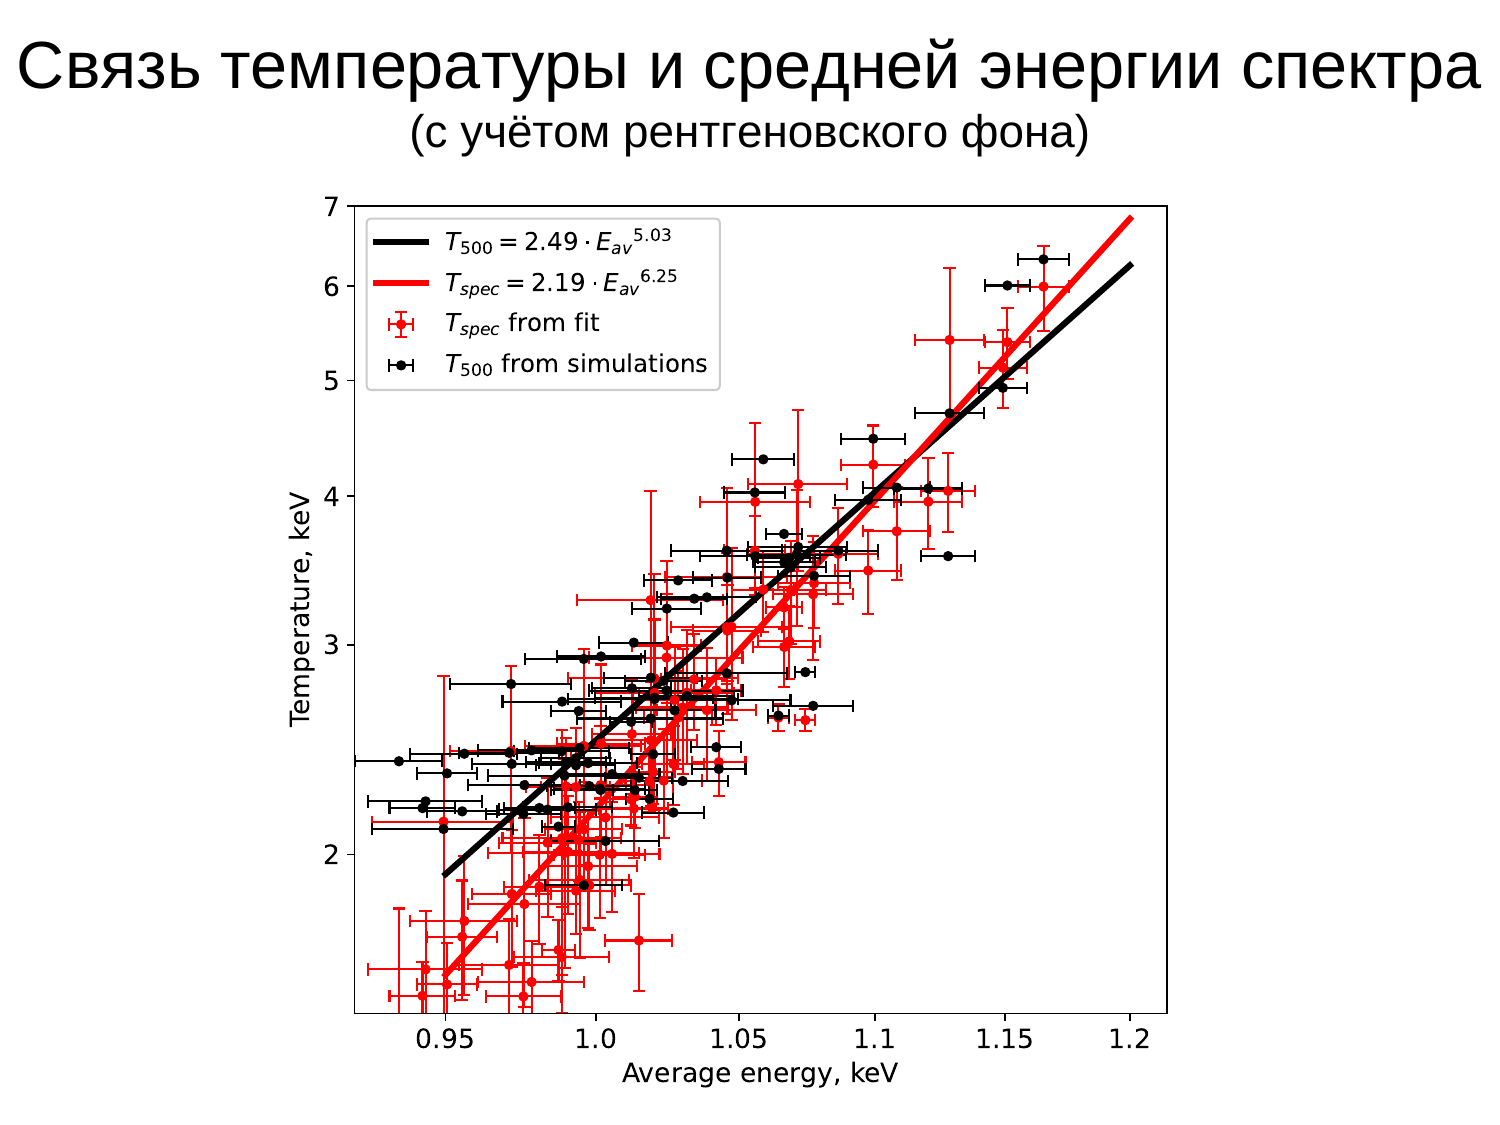

# Связь температуры и средней энергии спектра (с учётом рентгеновского фона)